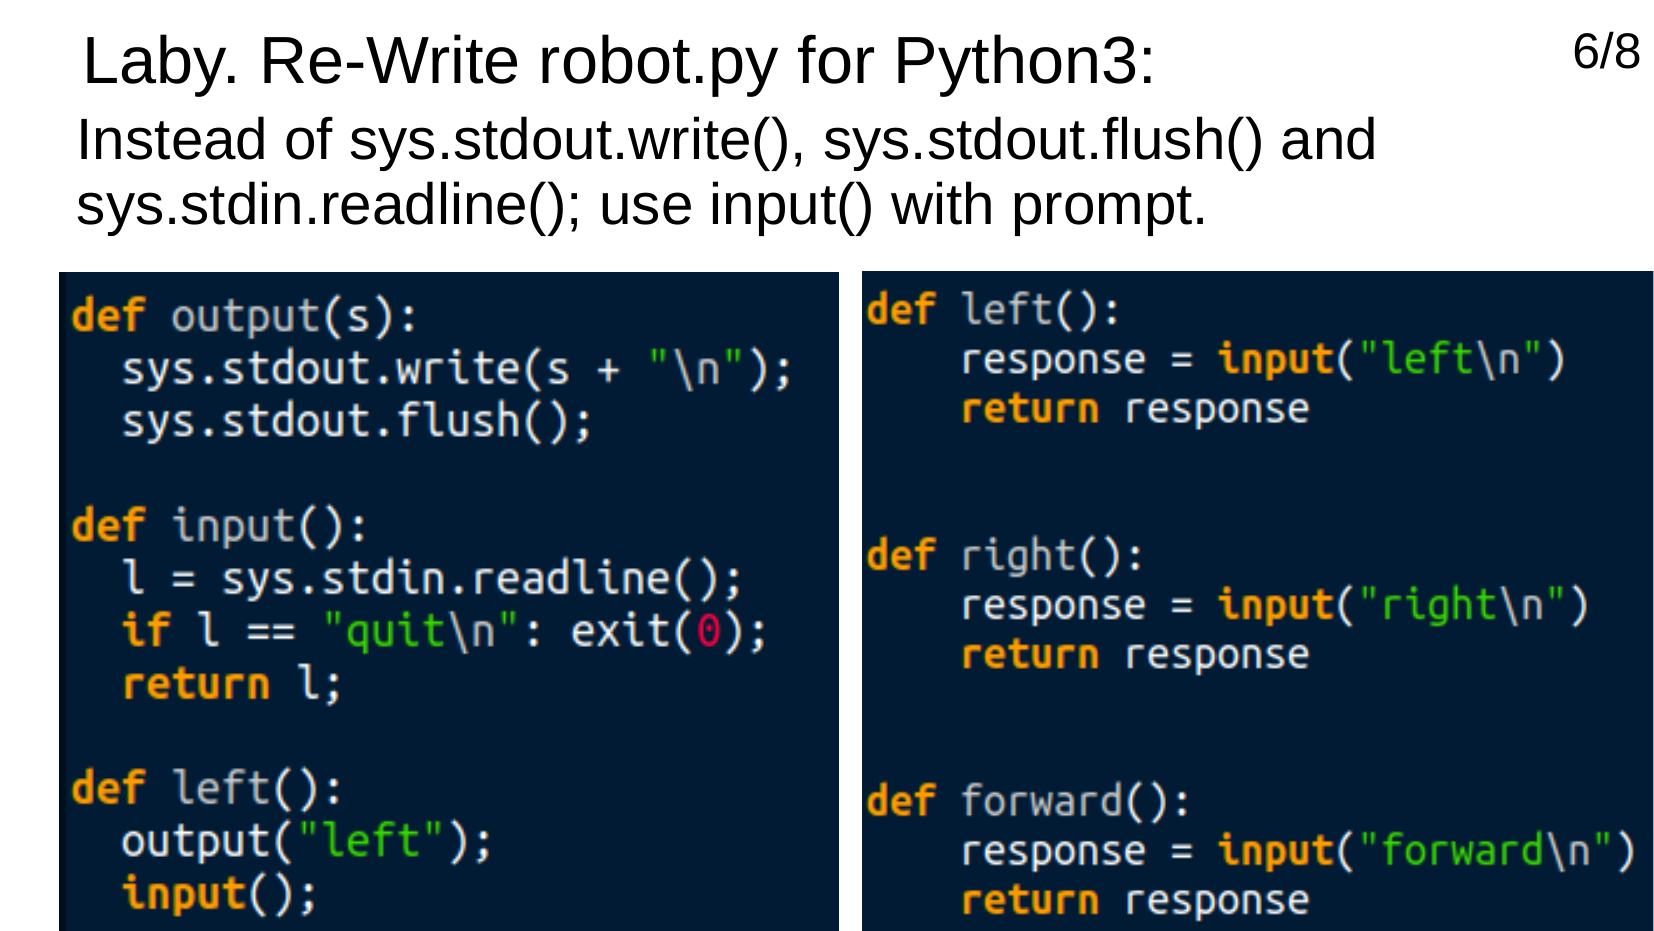

# Laby. Re-Write robot.py for Python3:
6/8
Instead of sys.stdout.write(), sys.stdout.flush() and sys.stdin.readline(); use input() with prompt.